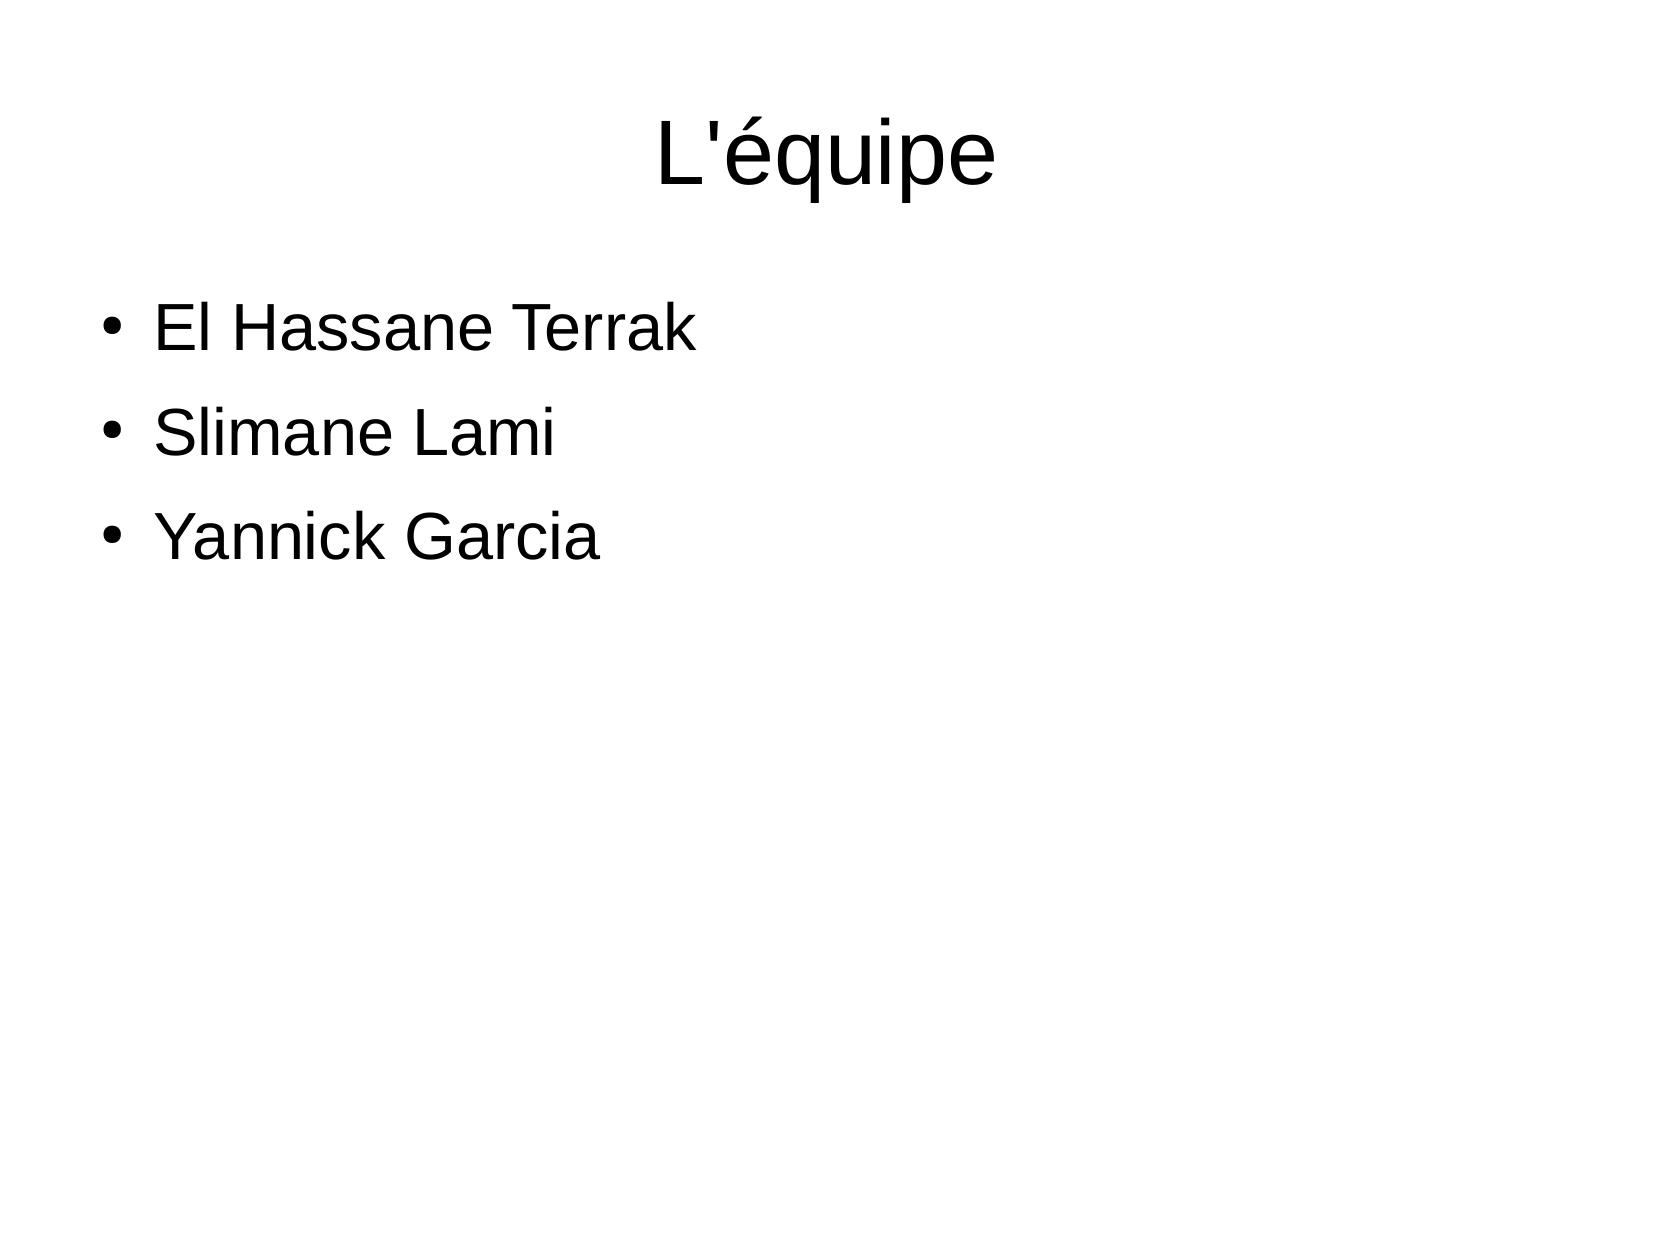

# L'équipe
El Hassane Terrak
Slimane Lami
Yannick Garcia